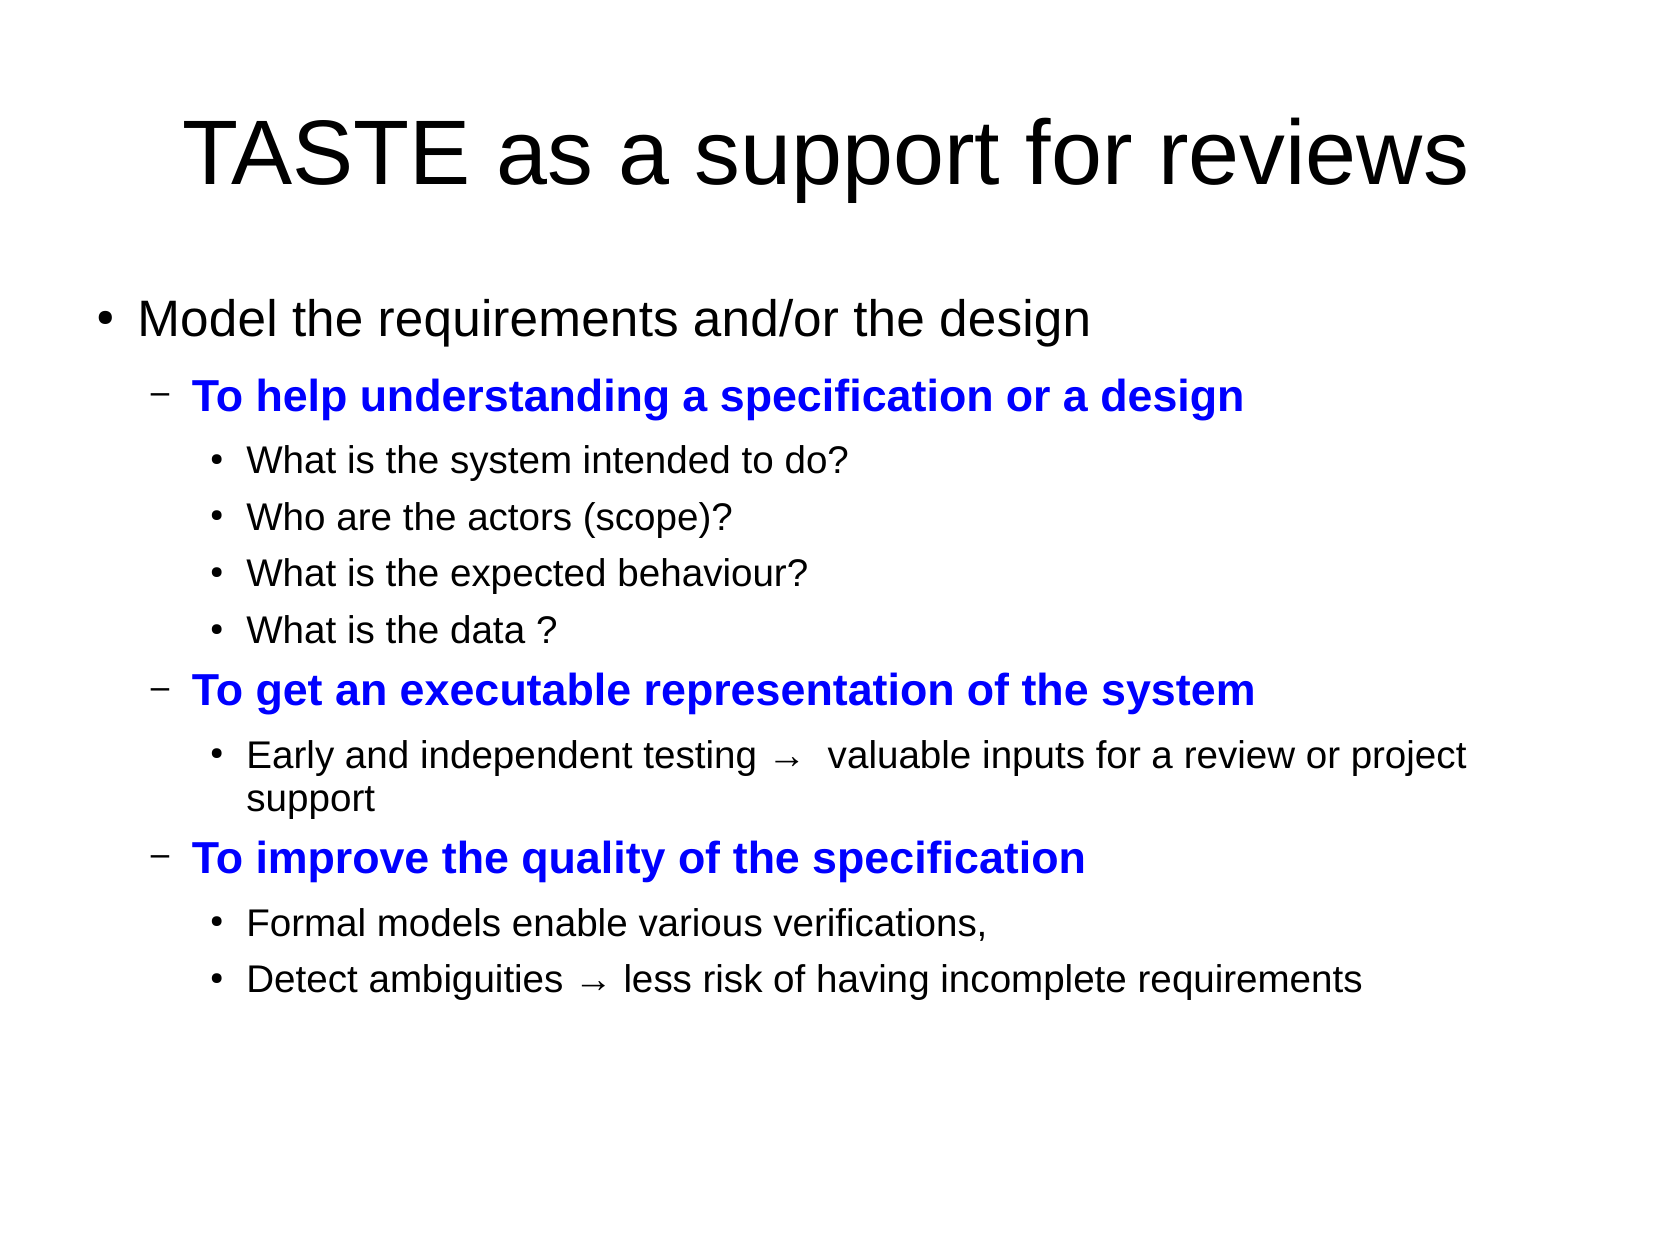

# TASTE as a support for reviews
Model the requirements and/or the design
To help understanding a specification or a design
What is the system intended to do?
Who are the actors (scope)?
What is the expected behaviour?
What is the data ?
To get an executable representation of the system
Early and independent testing →  valuable inputs for a review or project support
To improve the quality of the specification
Formal models enable various verifications,
Detect ambiguities → less risk of having incomplete requirements